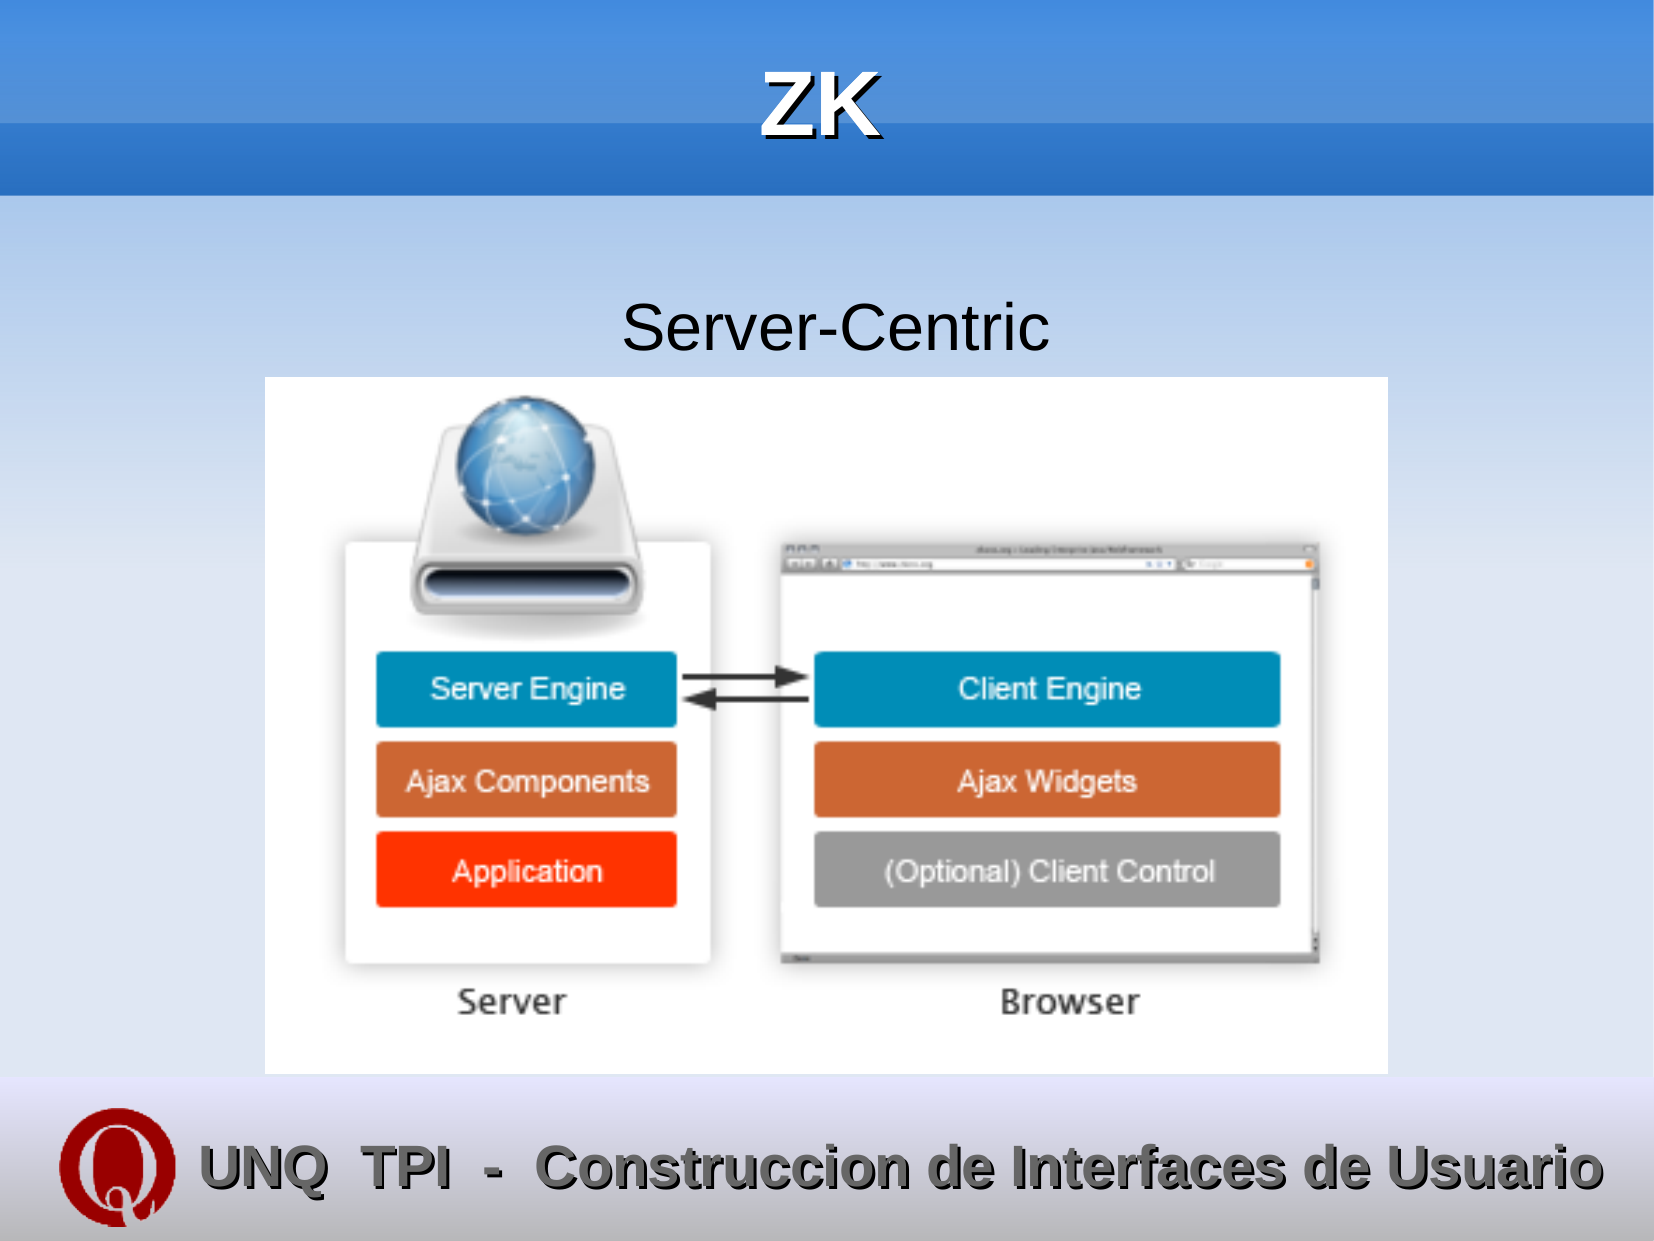

# ZK
ZK
 Server-Centric
UNQ TPI - Construccion de Interfaces de Usuario